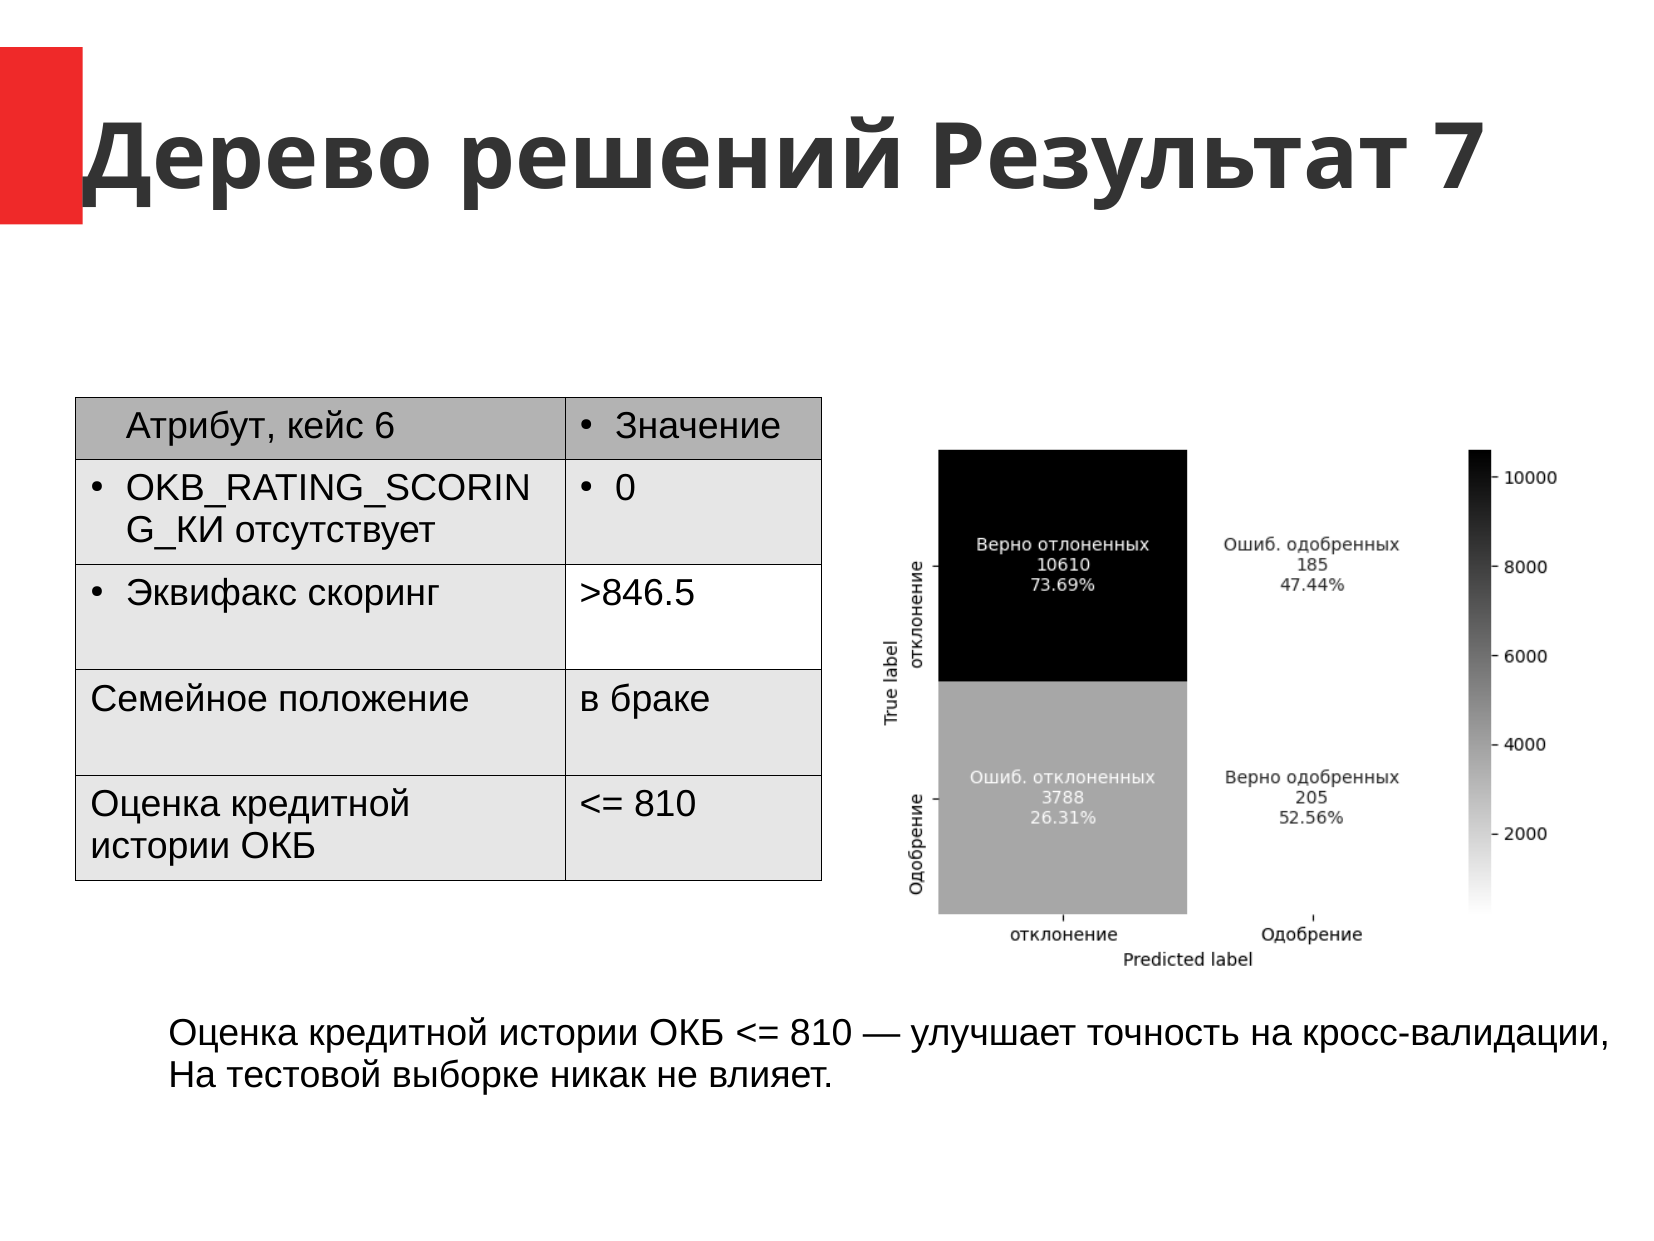

# Дерево решений Результат 7
| Атрибут, кейс 6 | Значение |
| --- | --- |
| OKB\_RATING\_SCORING\_КИ отсутствует | 0 |
| Эквифакс скоринг | >846.5 |
| Семейное положение | в браке |
| Оценка кредитной истории ОКБ | <= 810 |
Оценка кредитной истории ОКБ <= 810 — улучшает точность на кросс-валидации,
На тестовой выборке никак не влияет.